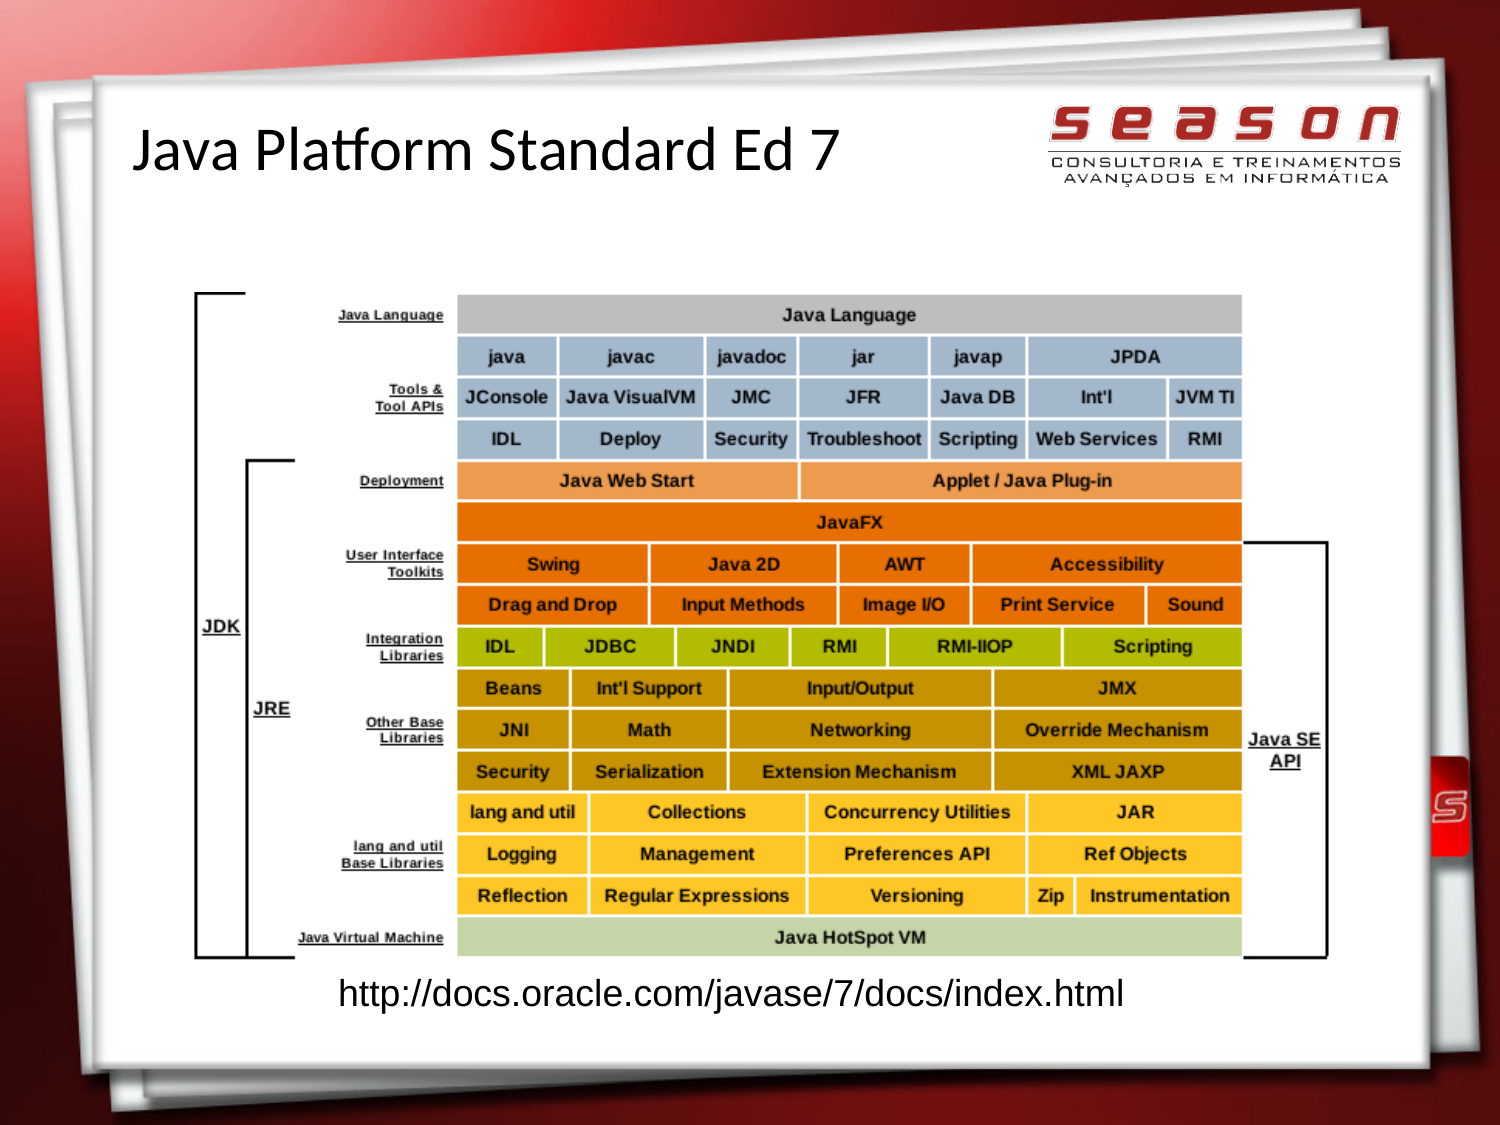

# Java Platform Standard Ed 7
http://docs.oracle.com/javase/7/docs/index.html